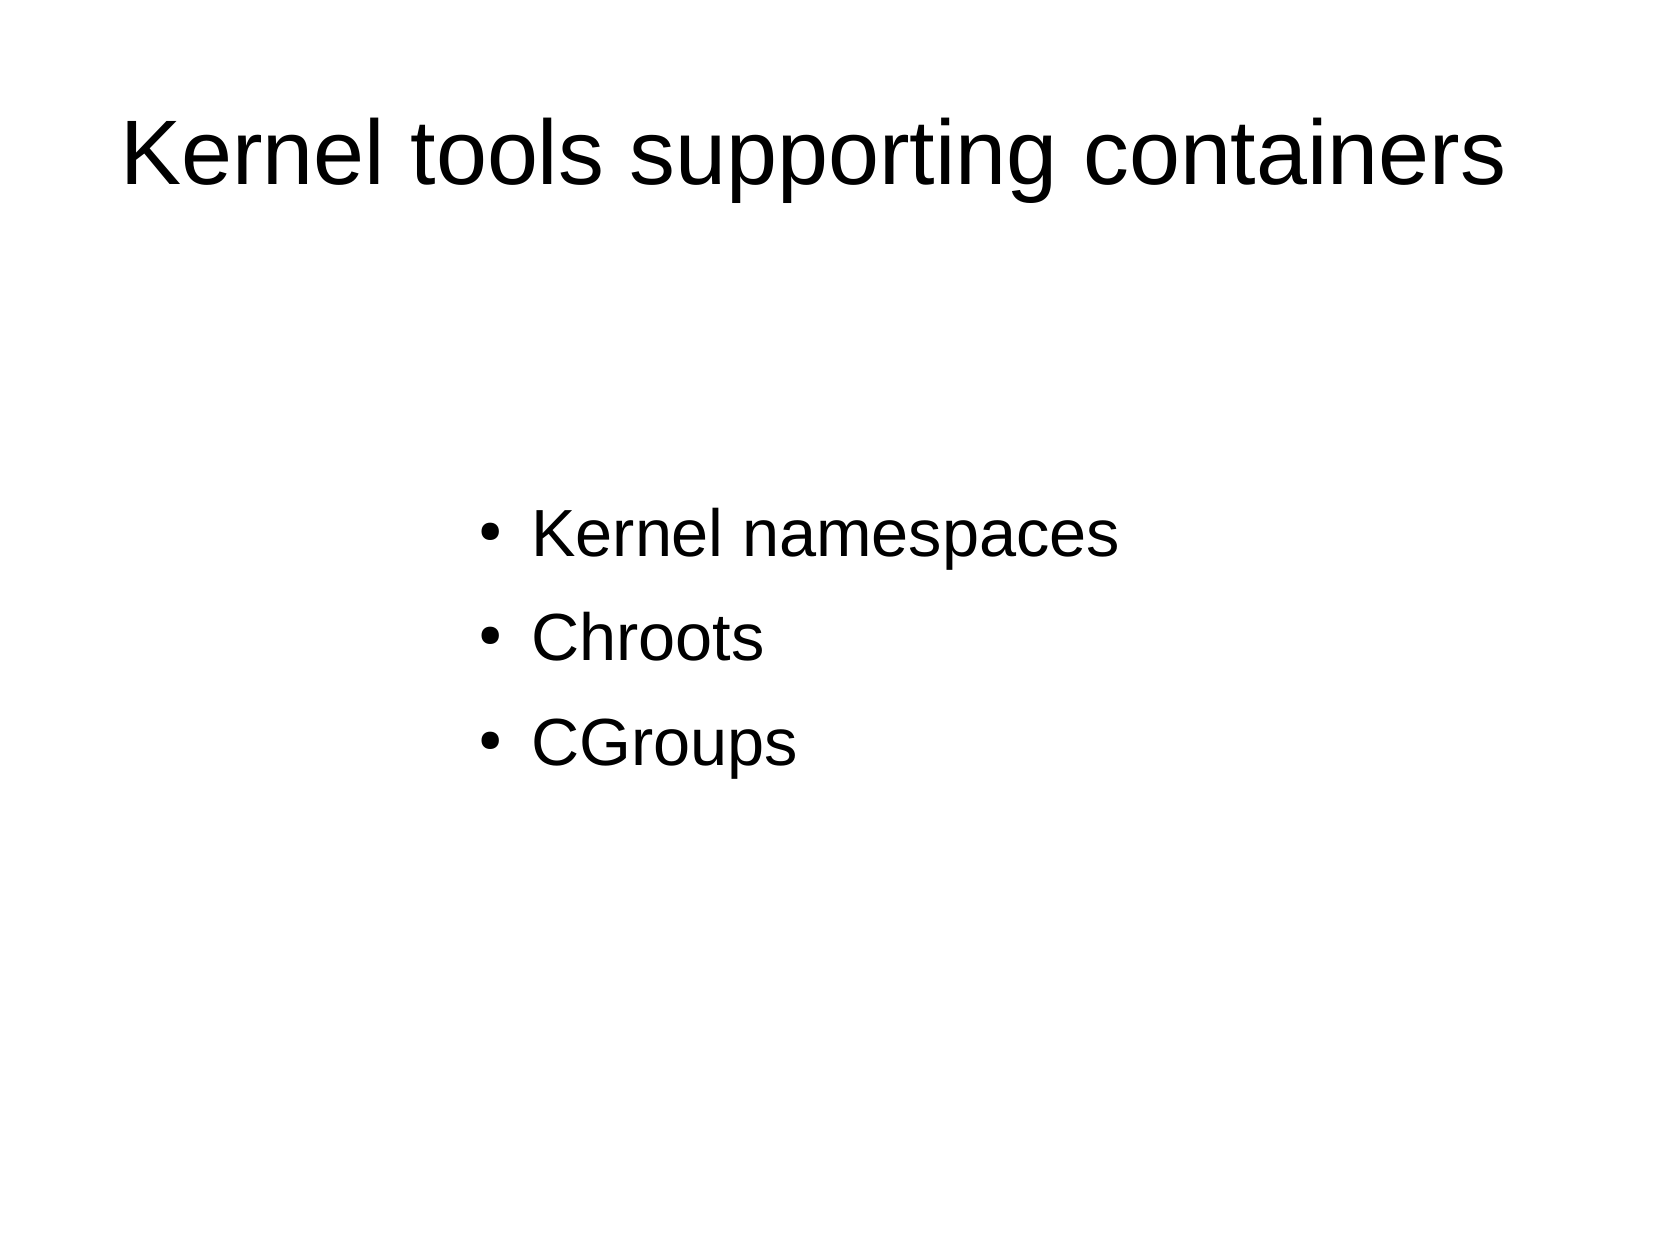

# Kernel tools supporting containers
Kernel namespaces
Chroots
CGroups